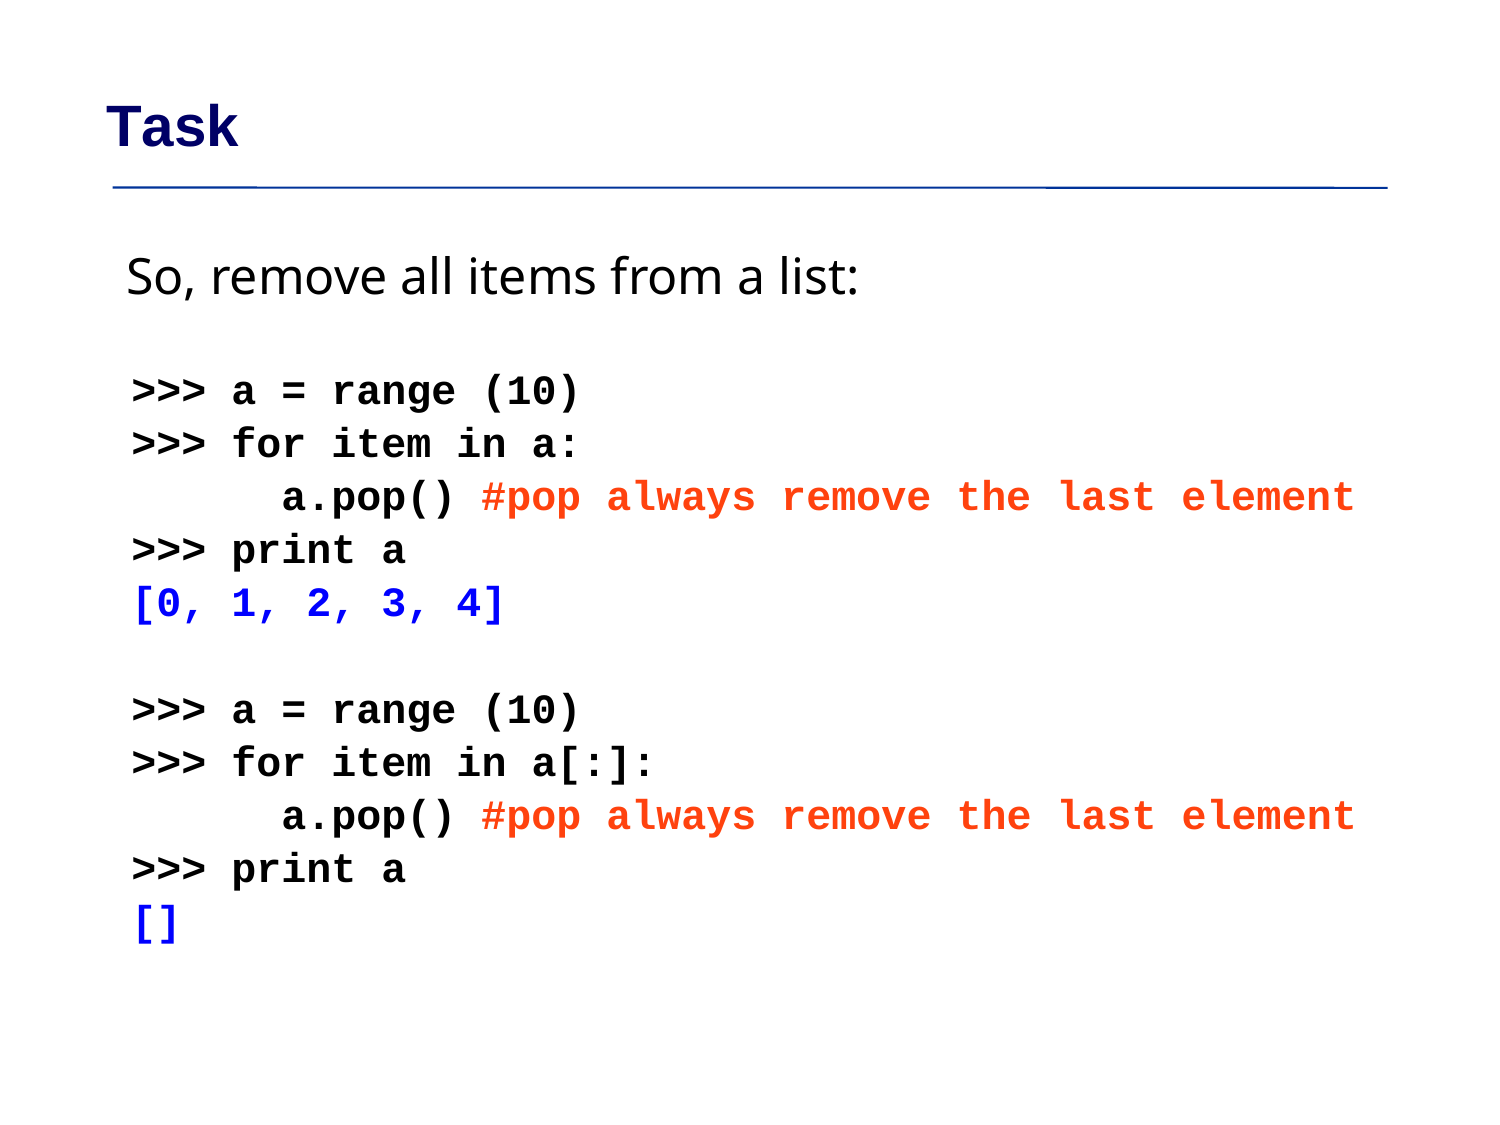

# Task
So, remove all items from a list:
>>> a = range (10)
>>> for item in a:
		a.pop() #pop always remove the last element
>>> print a
[0, 1, 2, 3, 4]
>>> a = range (10)
>>> for item in a[:]:
		a.pop() #pop always remove the last element
>>> print a
[]